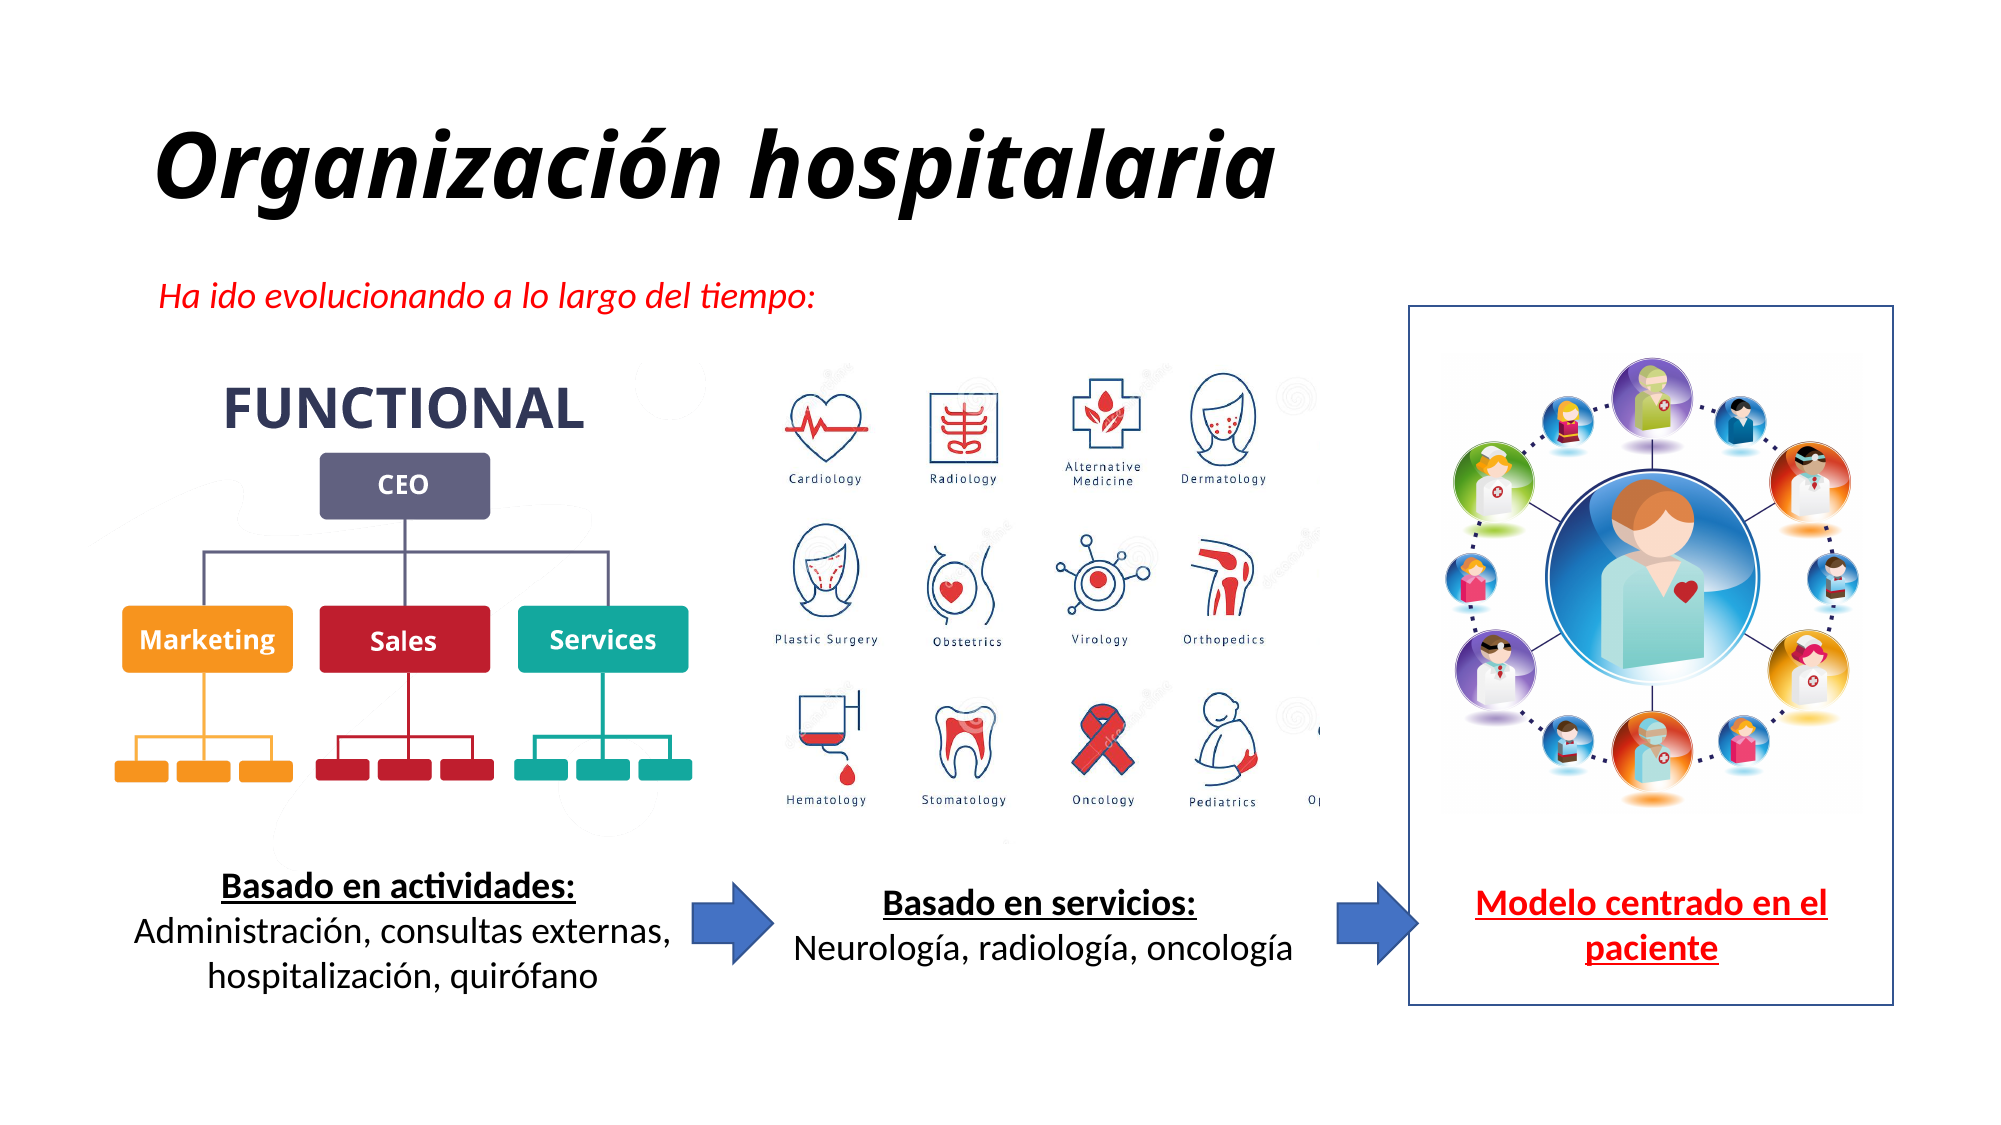

# Organización hospitalaria
Ha ido evolucionando a lo largo del tiempo:
Modelo centrado en el paciente
Basado en actividades:
Administración, consultas externas, hospitalización, quirófano
Basado en servicios:
Neurología, radiología, oncología